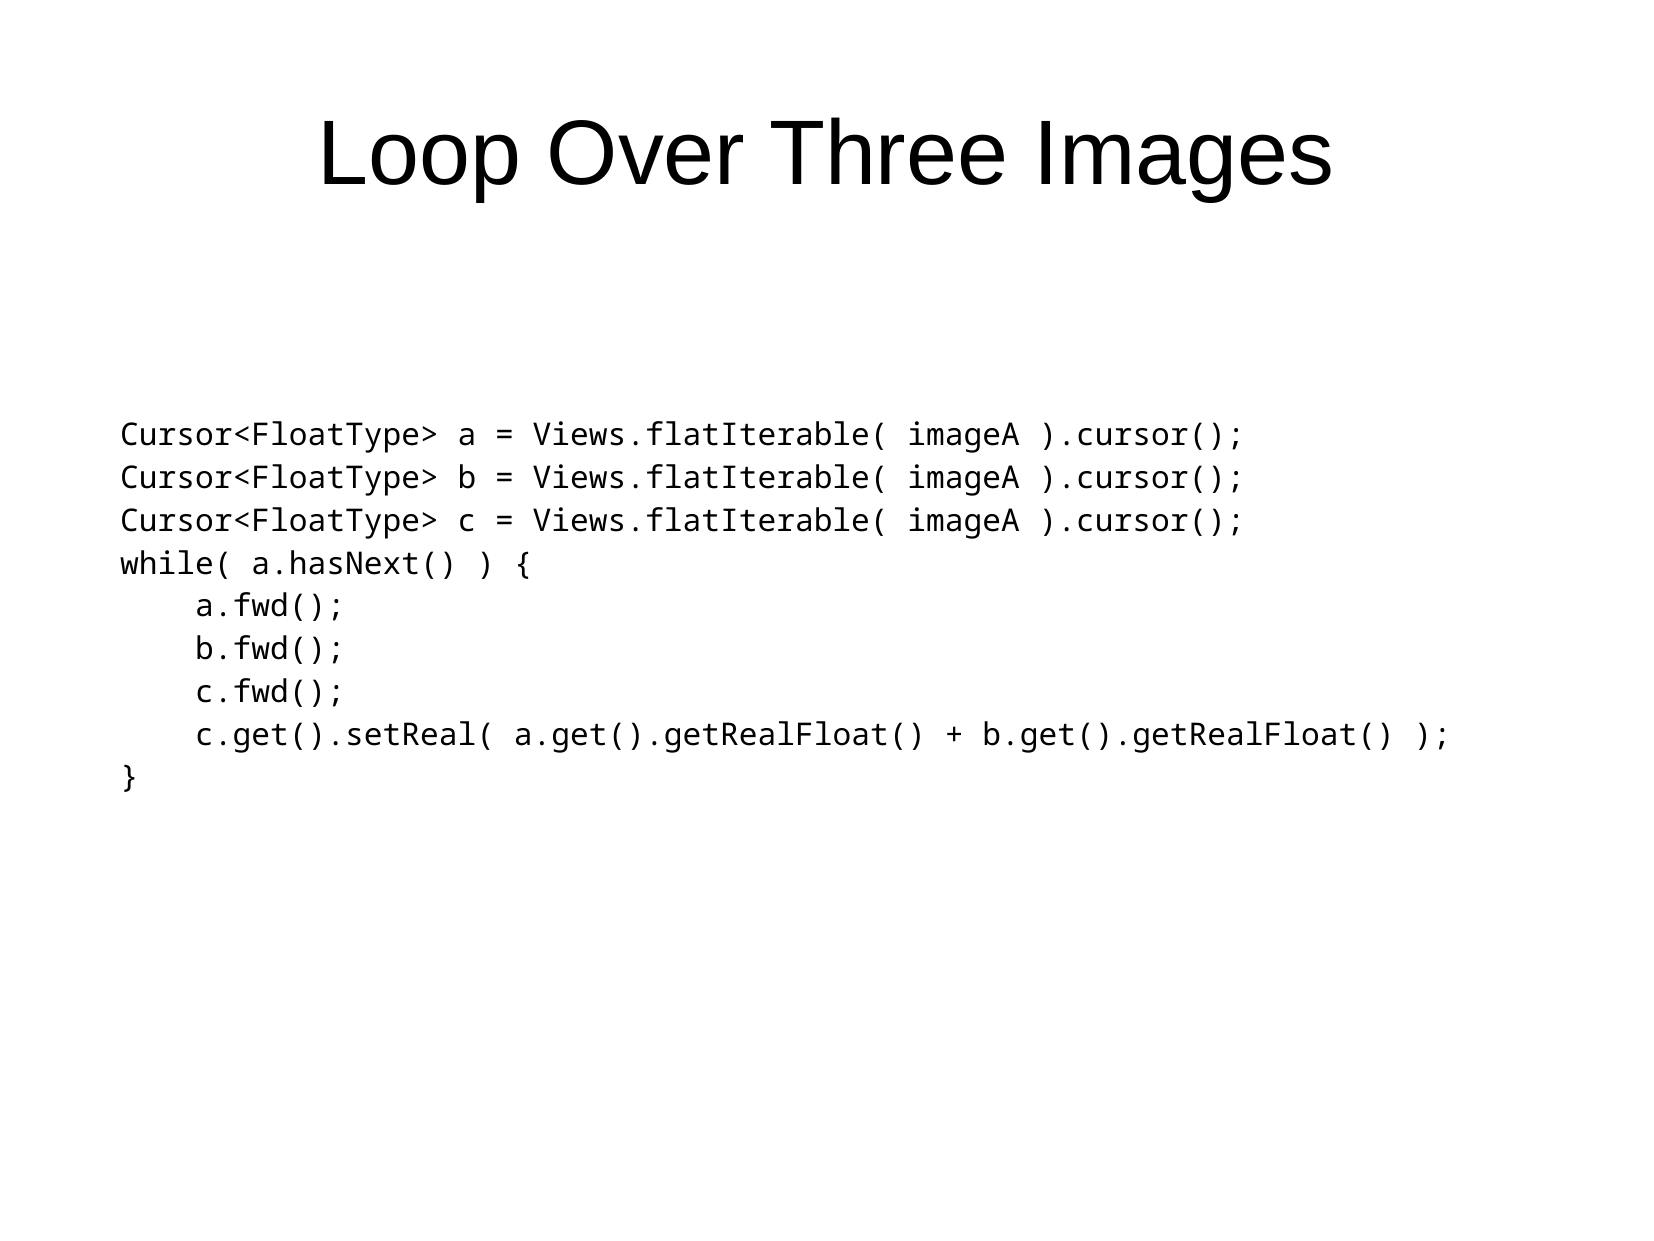

# Loop Over Three Images
Cursor<FloatType> a = Views.flatIterable( imageA ).cursor();
Cursor<FloatType> b = Views.flatIterable( imageA ).cursor();
Cursor<FloatType> c = Views.flatIterable( imageA ).cursor();
while( a.hasNext() ) {
	a.fwd();
	b.fwd();
	c.fwd();
	c.get().setReal( a.get().getRealFloat() + b.get().getRealFloat() );
}